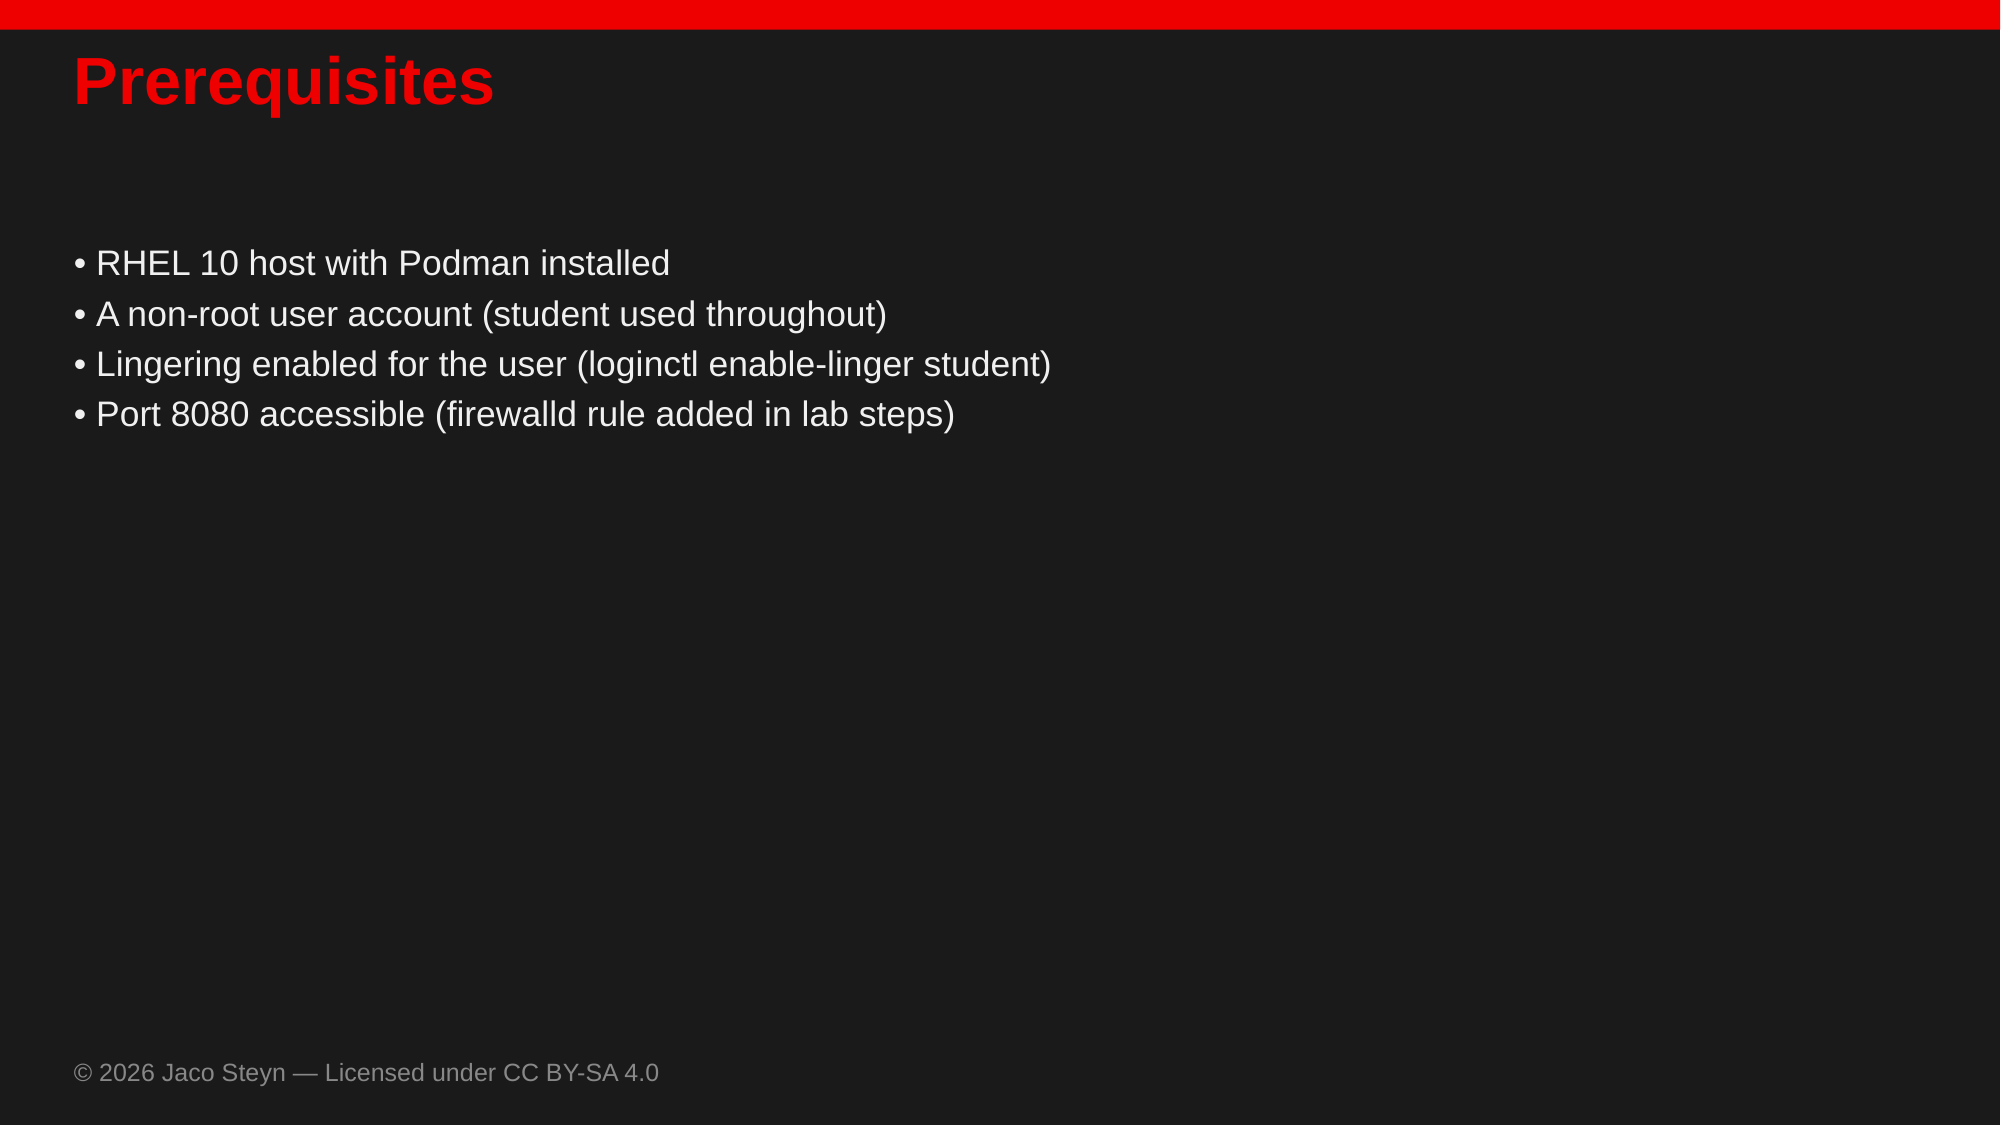

Prerequisites
• RHEL 10 host with Podman installed
• A non-root user account (student used throughout)
• Lingering enabled for the user (loginctl enable-linger student)
• Port 8080 accessible (firewalld rule added in lab steps)
© 2026 Jaco Steyn — Licensed under CC BY-SA 4.0